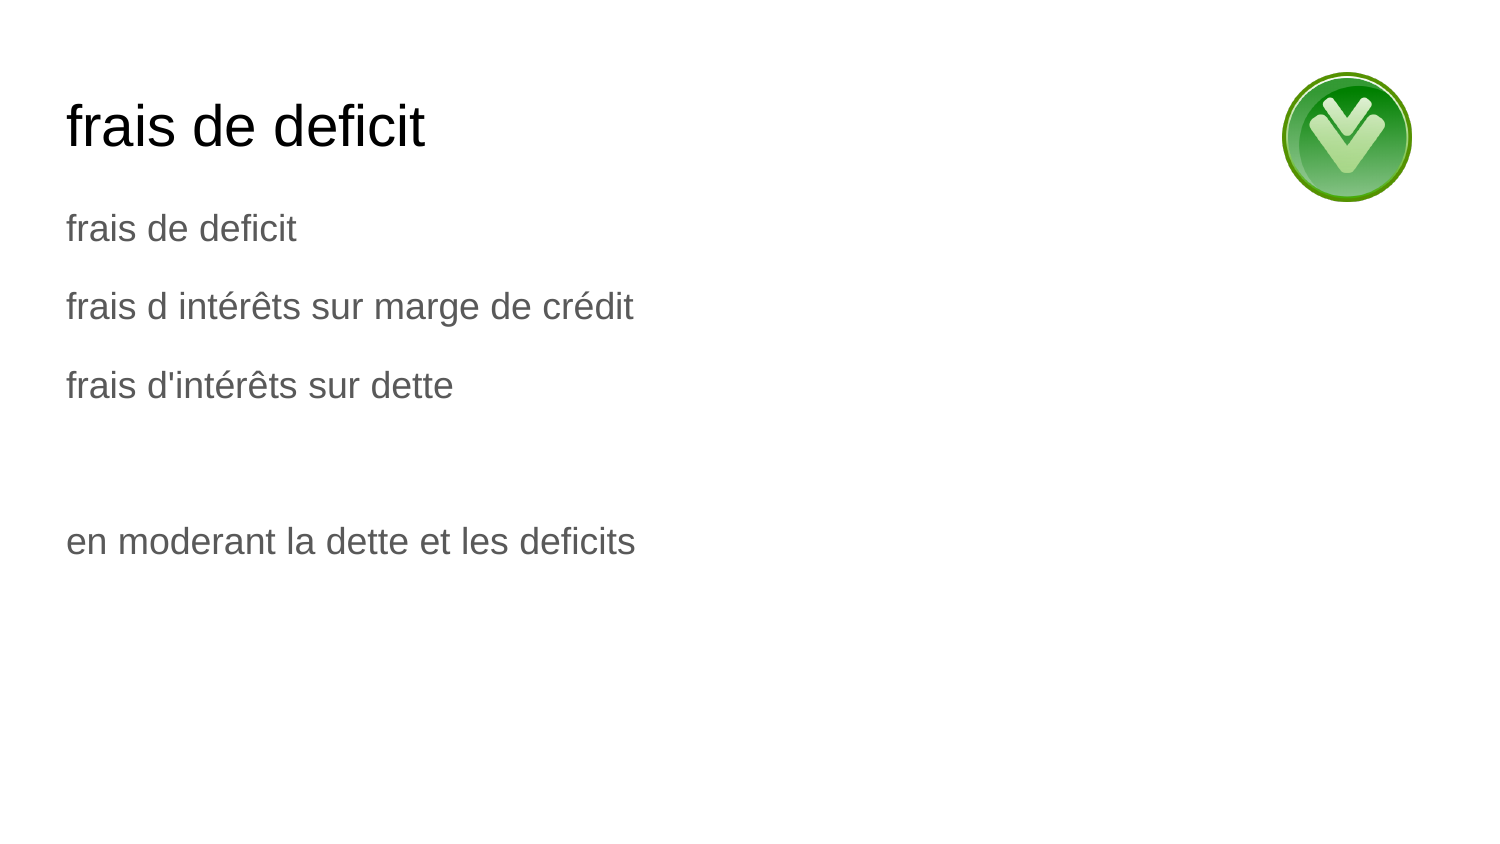

# frais de deficit
frais de deficit
frais d intérêts sur marge de crédit
frais d'intérêts sur dette
en moderant la dette et les deficits